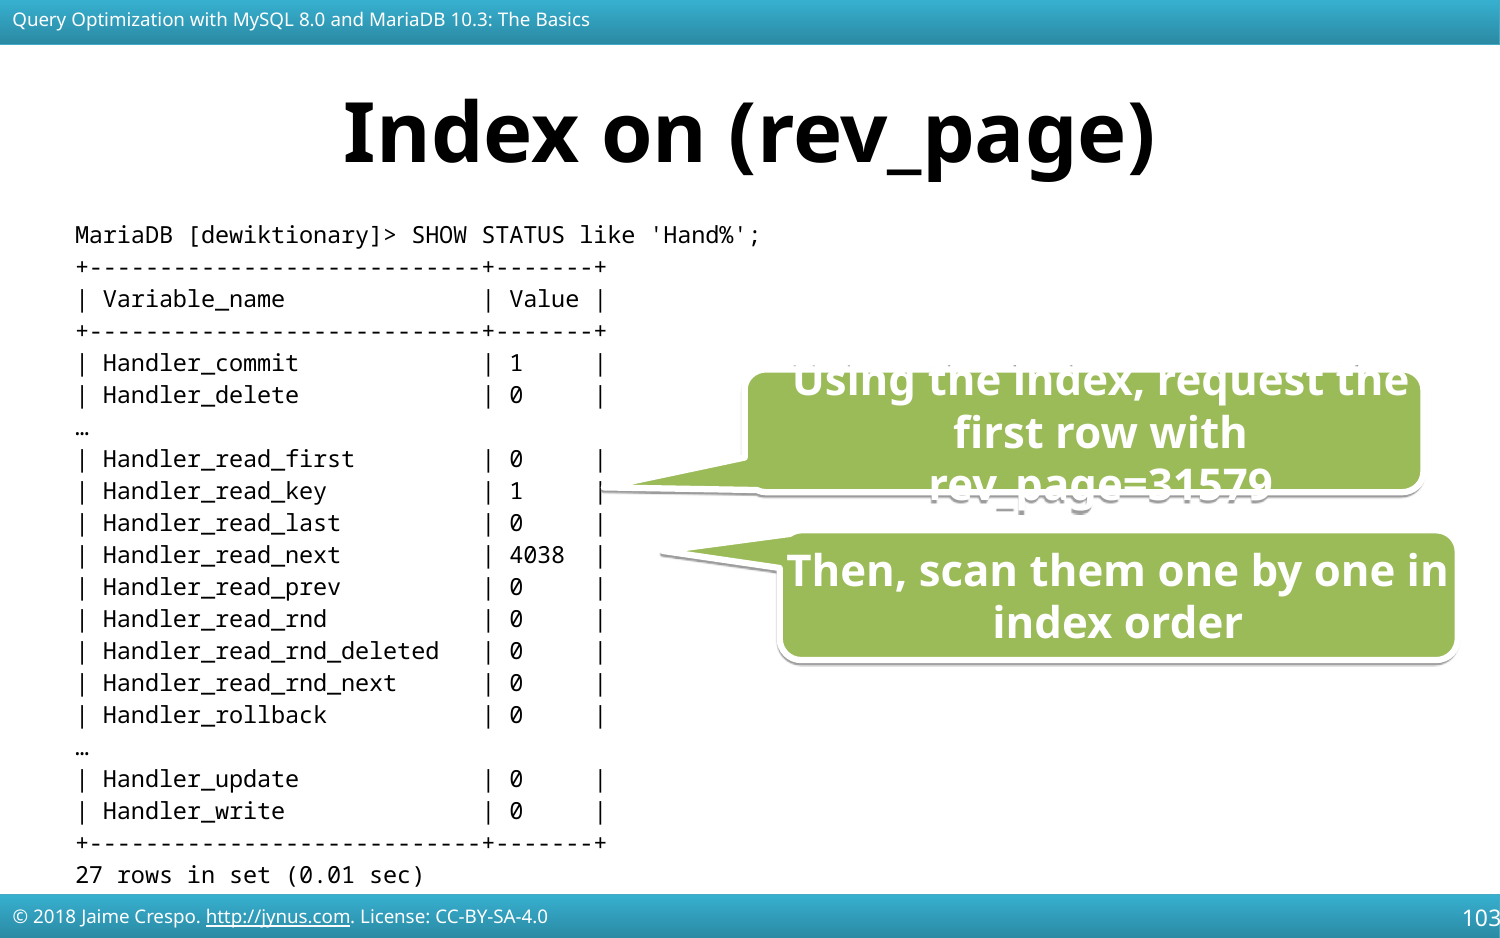

# Index on (rev_page)
MariaDB [dewiktionary]> SHOW STATUS like 'Hand%';
+----------------------------+-------+
| Variable_name | Value |
+----------------------------+-------+
| Handler_commit | 1 |
| Handler_delete | 0 |
…
| Handler_read_first | 0 |
| Handler_read_key | 1 |
| Handler_read_last | 0 |
| Handler_read_next | 4038 |
| Handler_read_prev | 0 |
| Handler_read_rnd | 0 |
| Handler_read_rnd_deleted | 0 |
| Handler_read_rnd_next | 0 |
| Handler_rollback | 0 |
…
| Handler_update | 0 |
| Handler_write | 0 |
+----------------------------+-------+
27 rows in set (0.01 sec)
Using the index, request the first row with rev_page=31579
Then, scan them one by one in index order